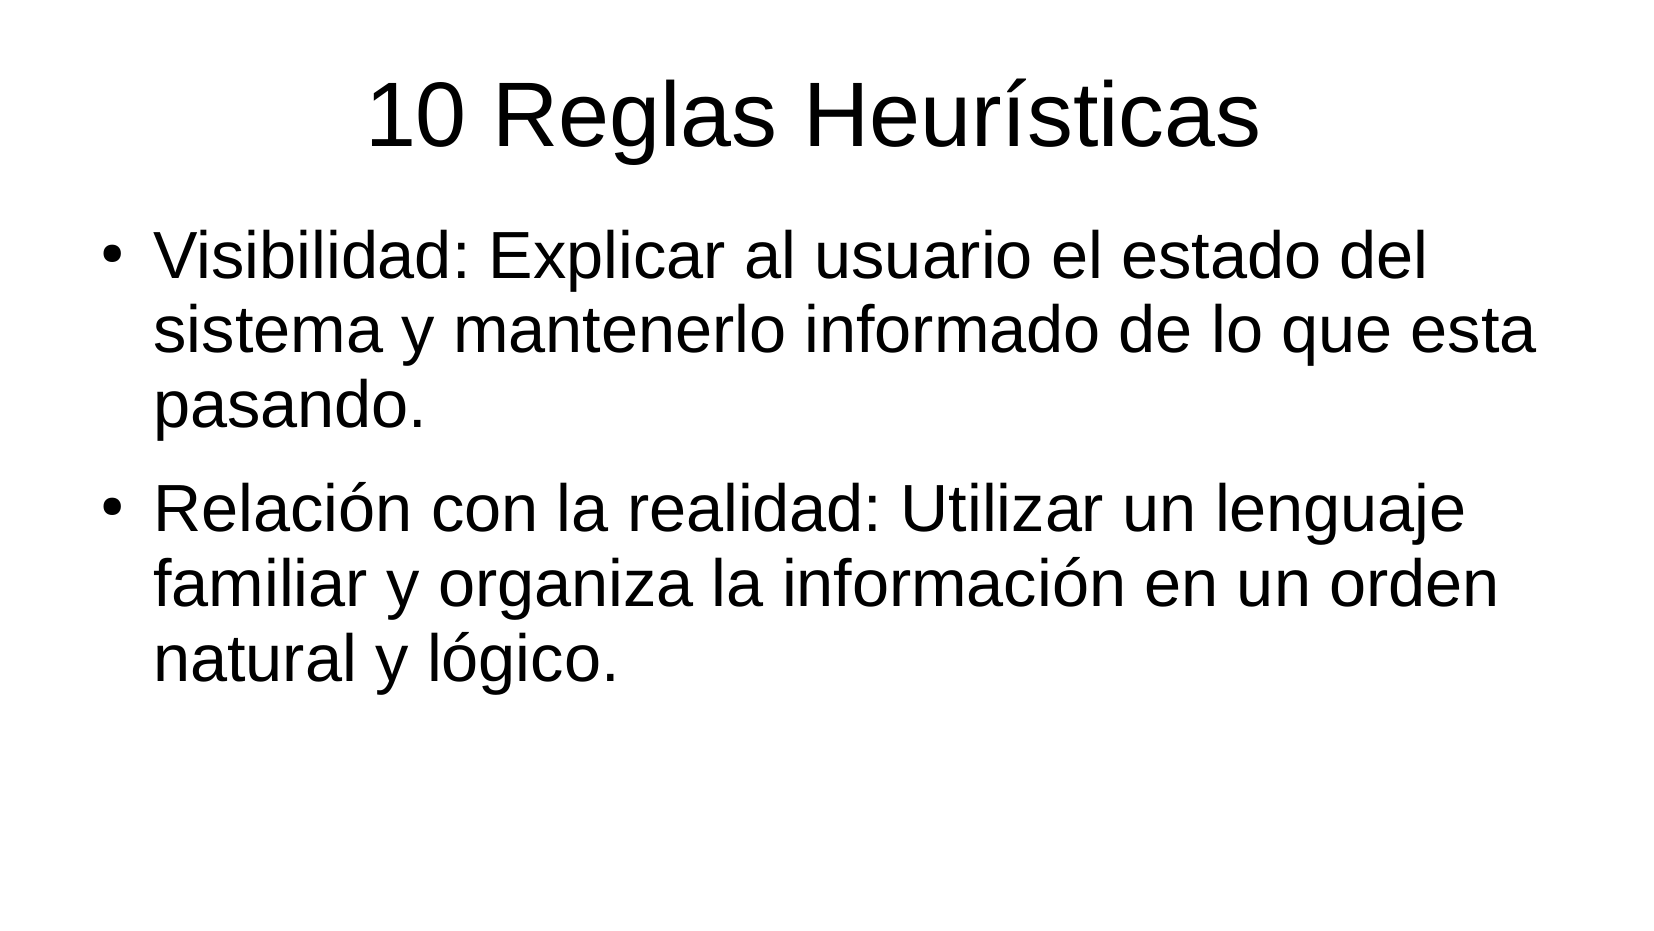

# 10 Reglas Heurísticas
Visibilidad: Explicar al usuario el estado del sistema y mantenerlo informado de lo que esta pasando.
Relación con la realidad: Utilizar un lenguaje familiar y organiza la información en un orden natural y lógico.